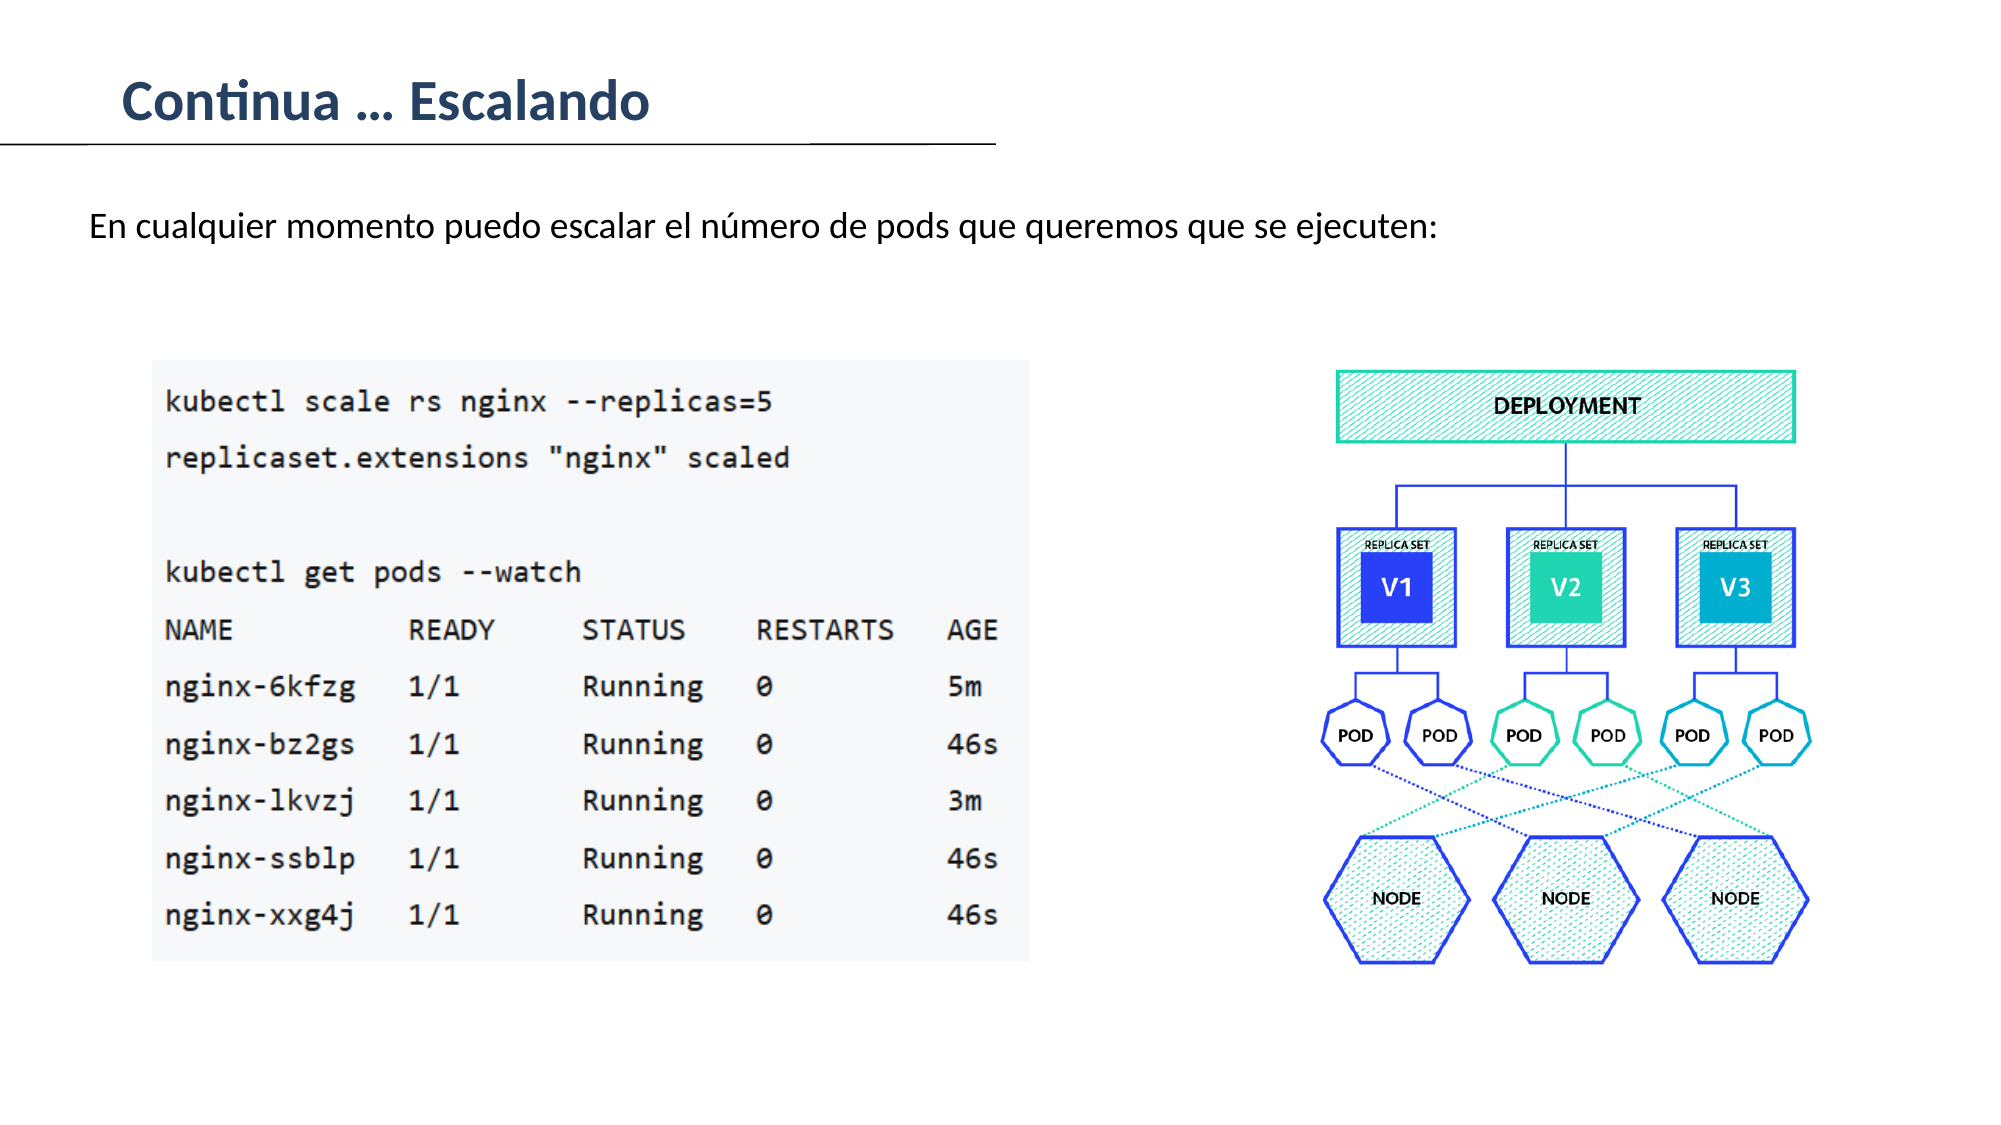

Continua … Escalando
En cualquier momento puedo escalar el número de pods que queremos que se ejecuten: